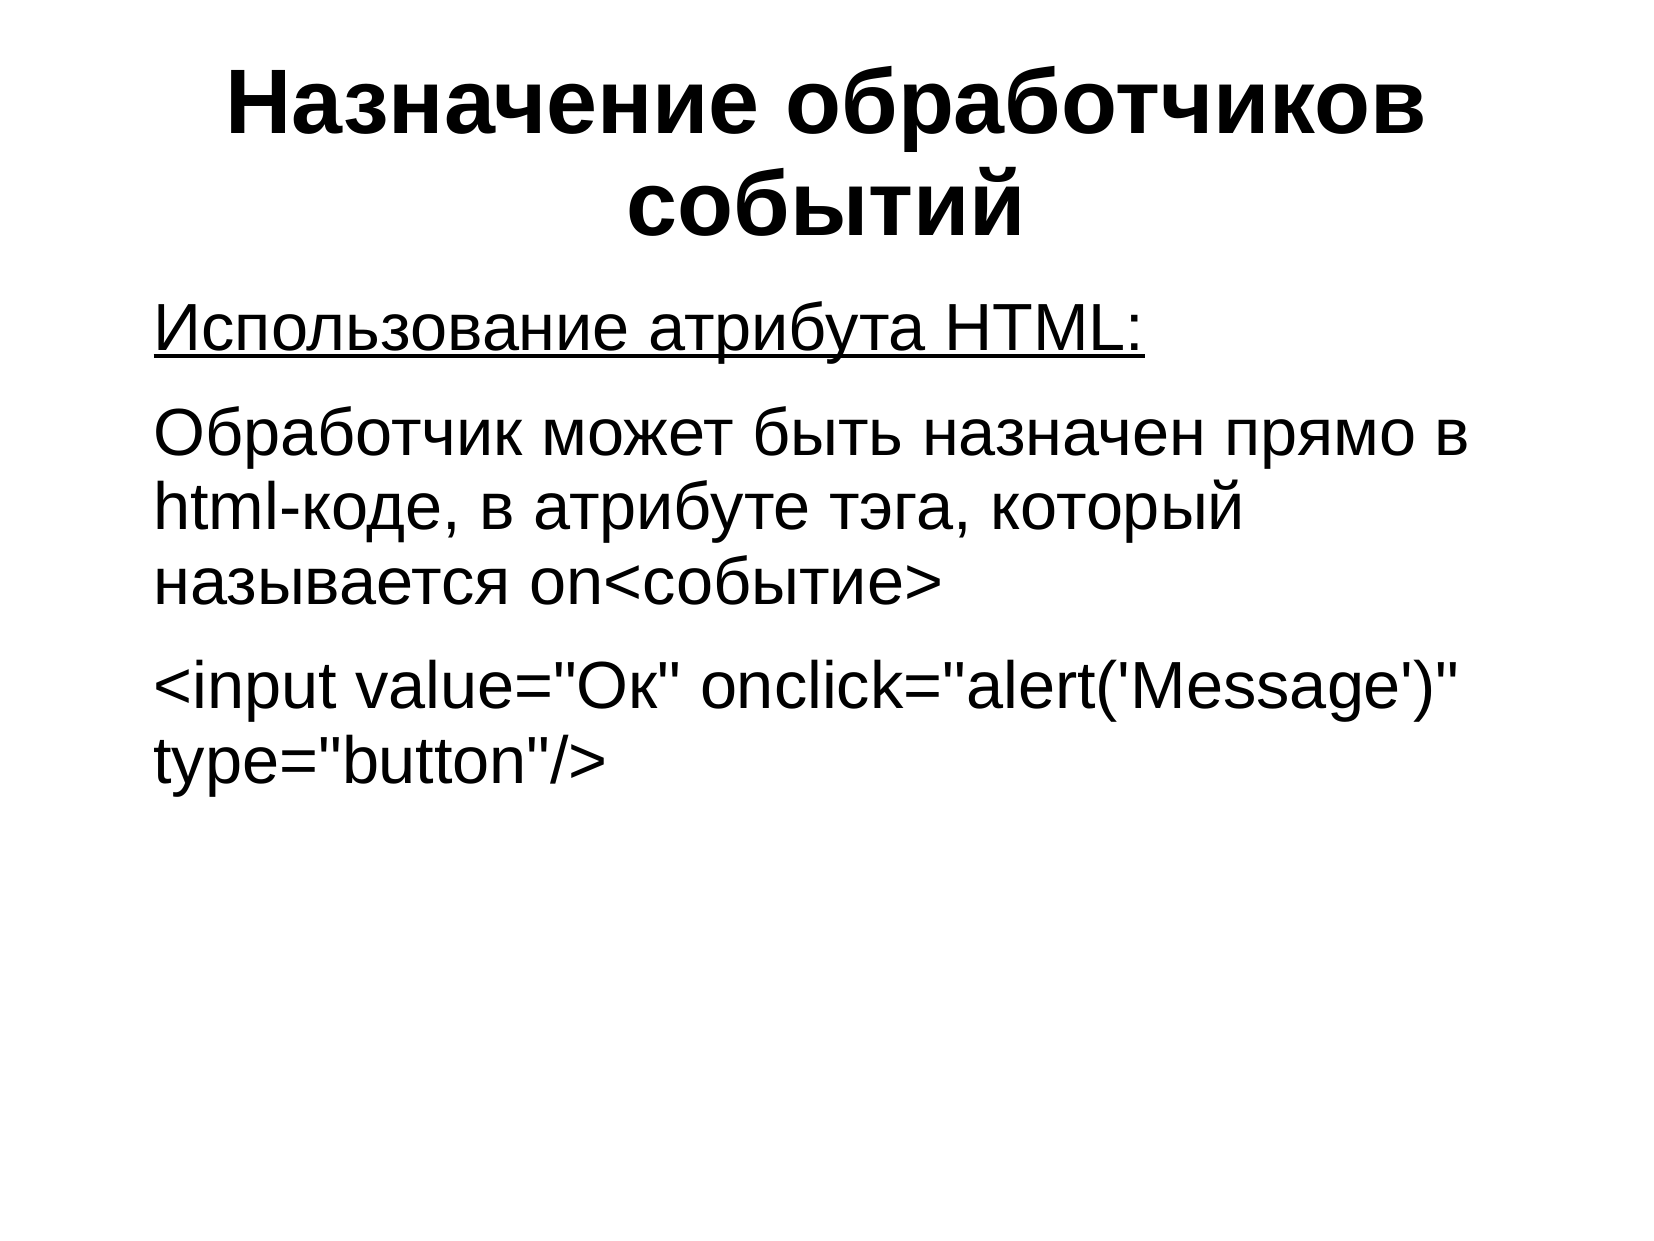

# Назначение обработчиков событий
Использование атрибута HTML:
Обработчик может быть назначен прямо в html-коде, в атрибуте тэга, который называется on<событие>
<input value="Ок" onclick="alert('Message')" type="button"/>